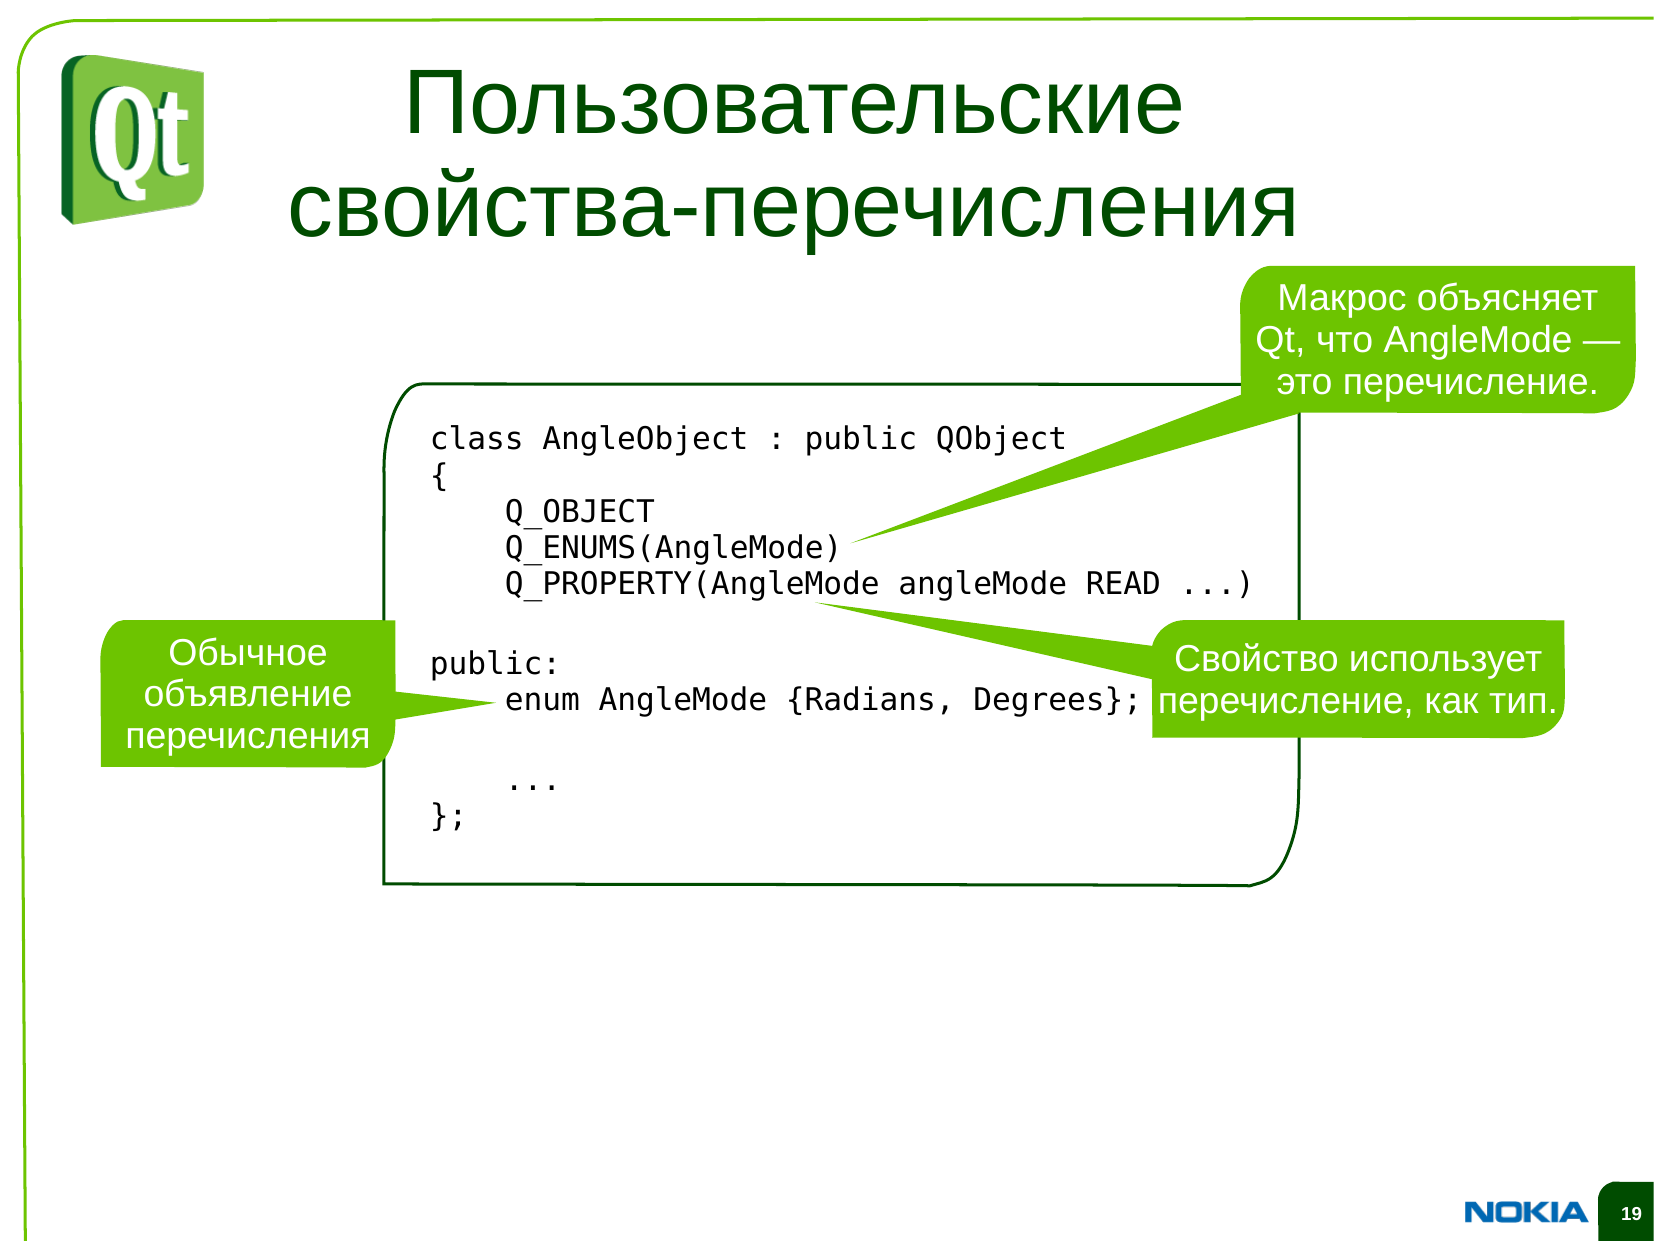

# Пользовательские свойства-перечисления
Макрос объясняет
Qt, что AngleMode —
это перечисление.
class AngleObject : public QObject
{
 Q_OBJECT
 Q_ENUMS(AngleMode)
 Q_PROPERTY(AngleMode angleMode READ ...)
public:
 enum AngleMode {Radians, Degrees};
 ...
};
Обычное
объявление
перечисления
Свойство использует
перечисление, как тип.